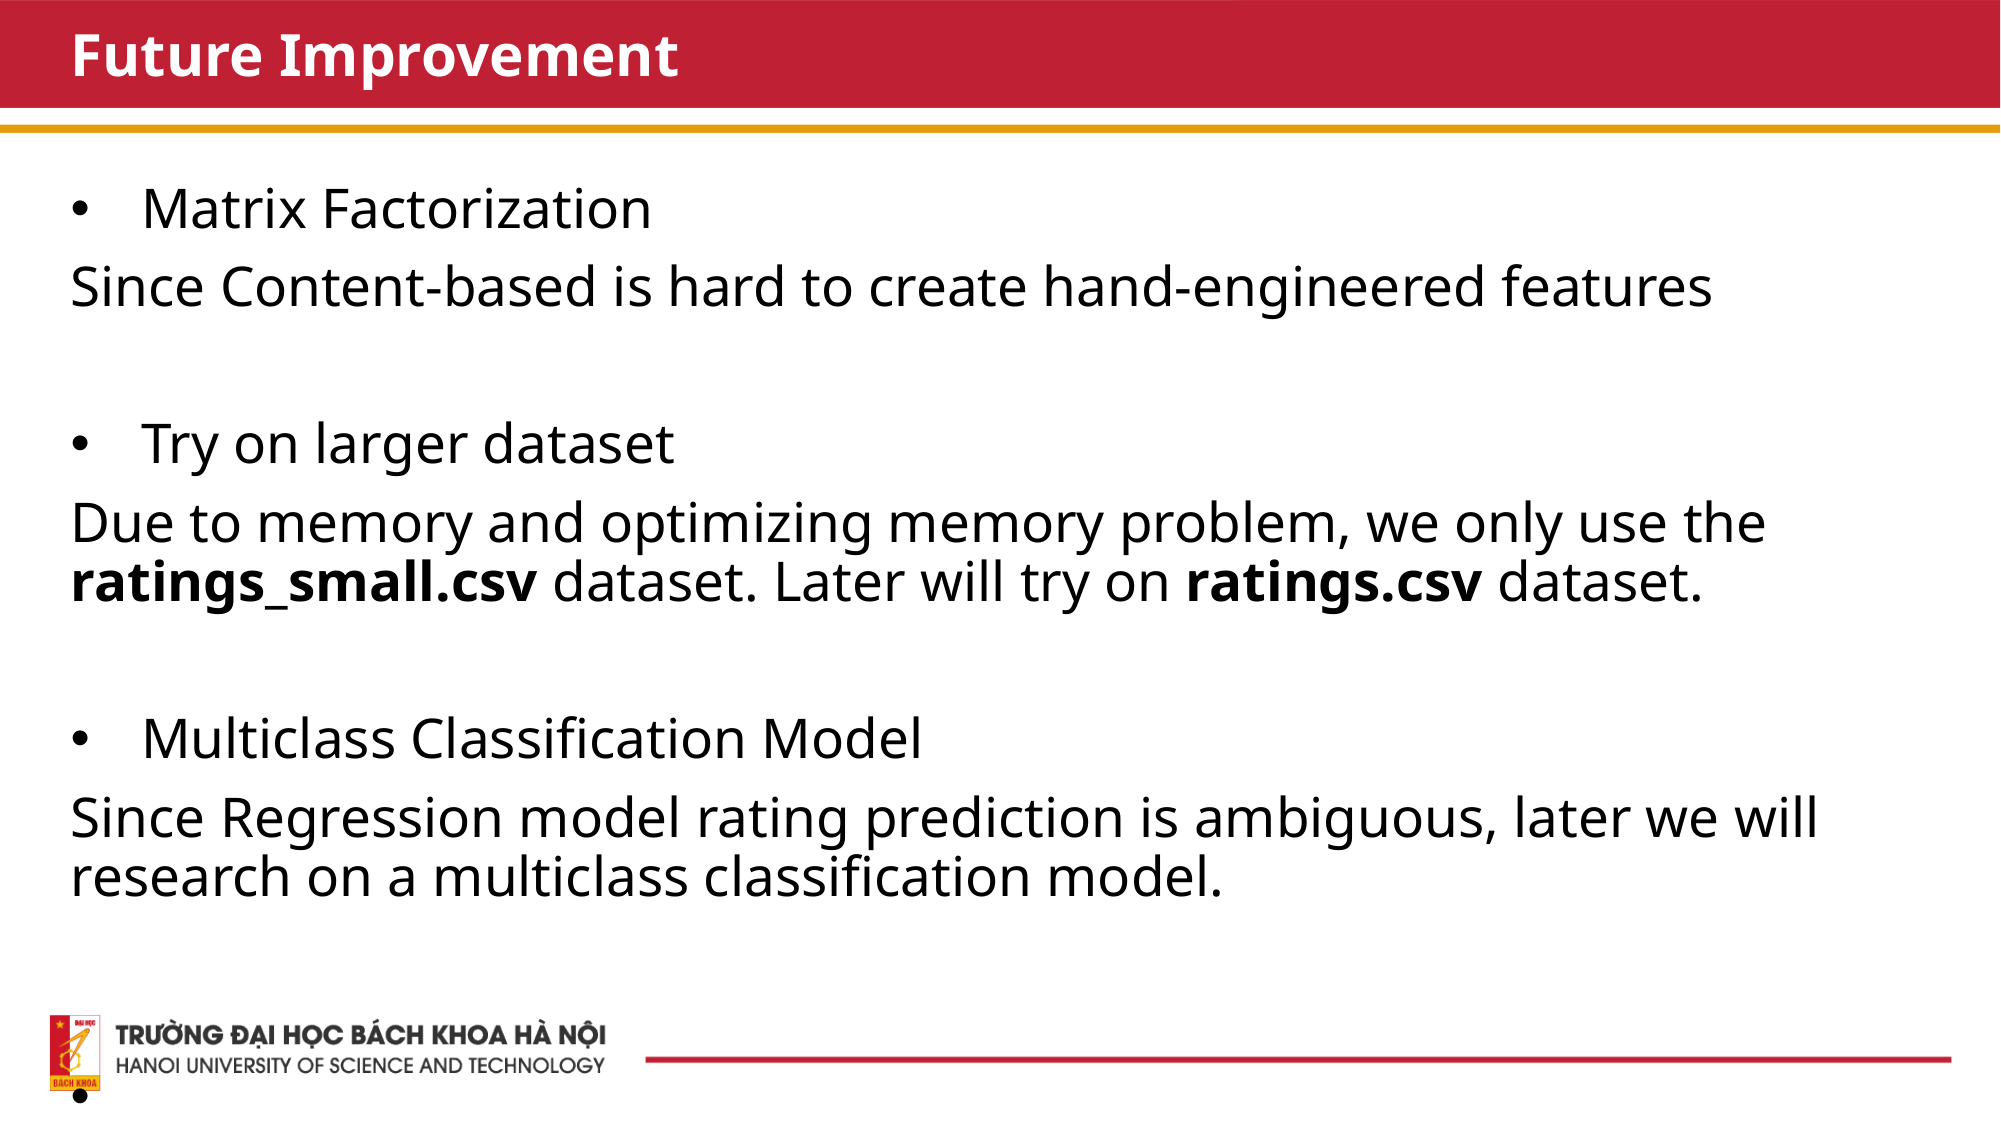

Future Improvement
# Matrix Factorization
Since Content-based is hard to create hand-engineered features
Try on larger dataset
Due to memory and optimizing memory problem, we only use the ratings_small.csv dataset. Later will try on ratings.csv dataset.
Multiclass Classification Model
Since Regression model rating prediction is ambiguous, later we will research on a multiclass classification model.